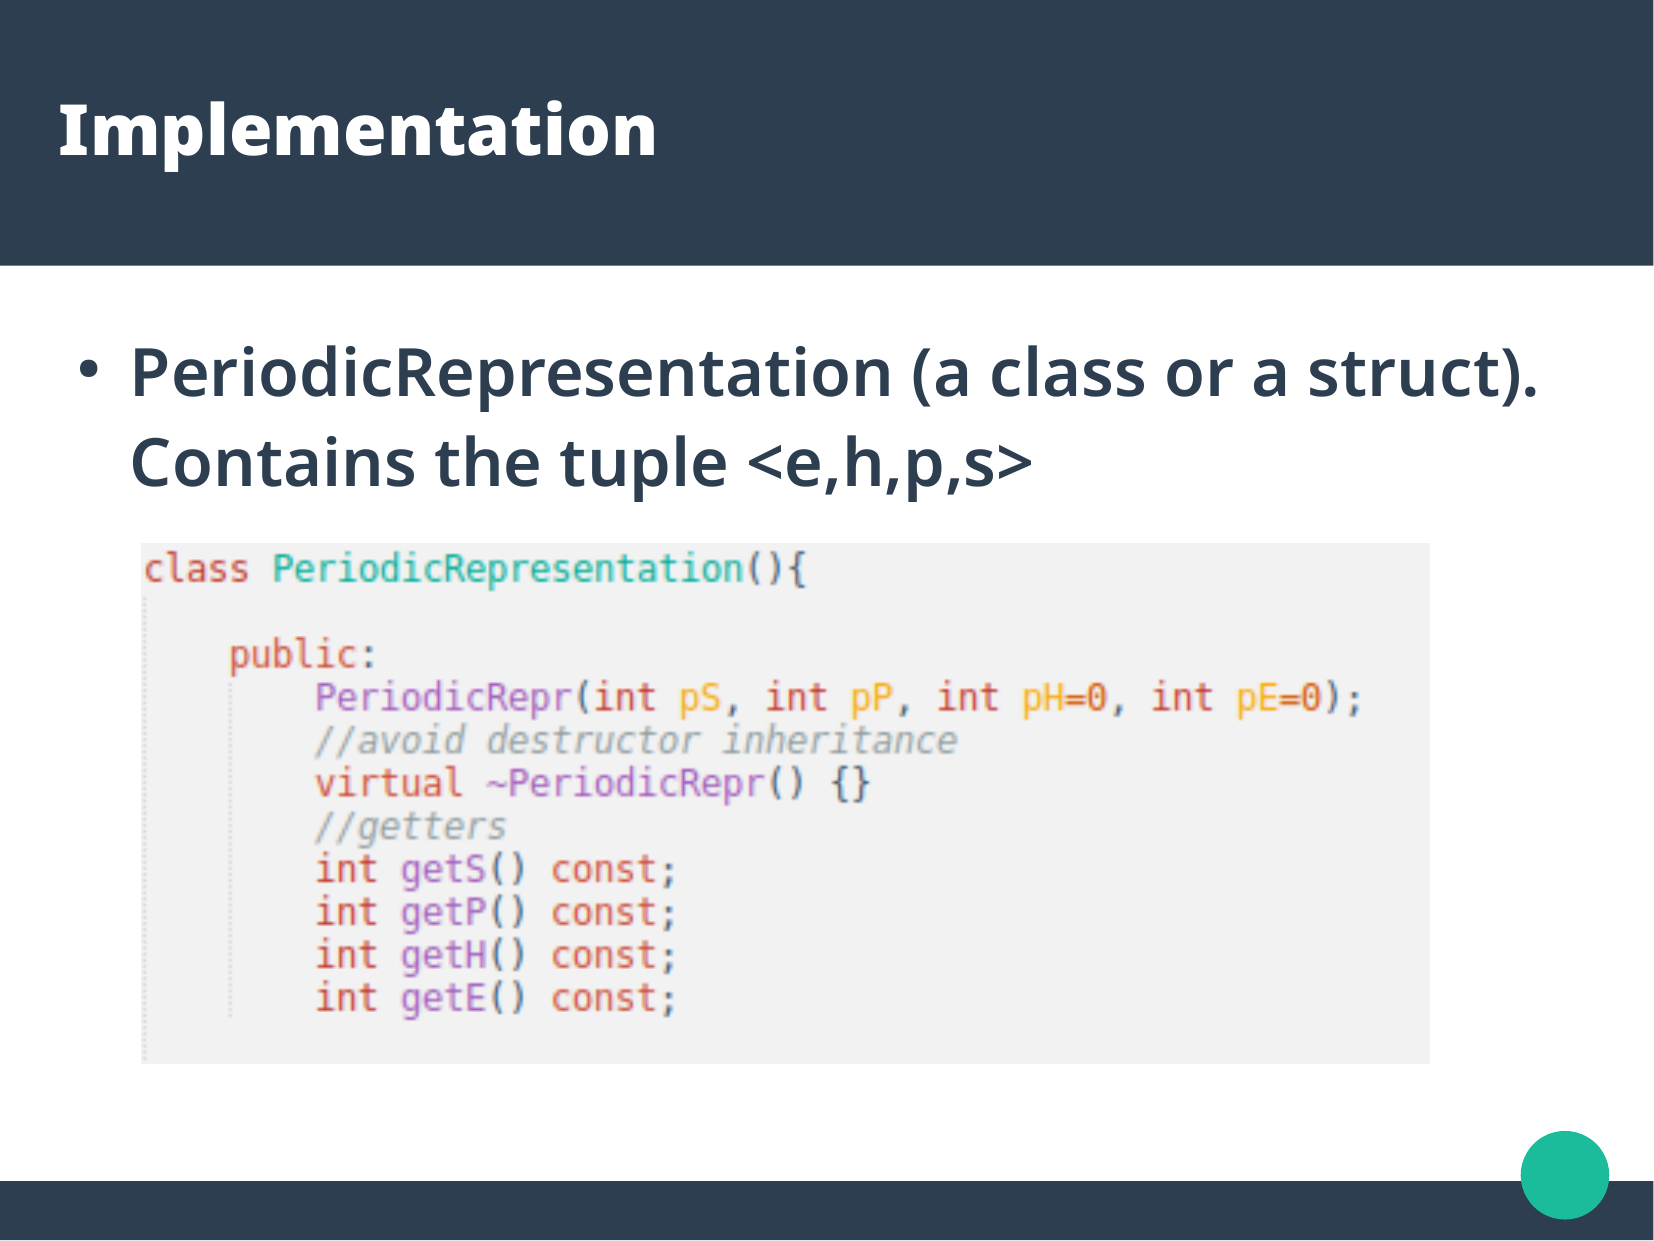

# Implementation
PeriodicRepresentation (a class or a struct). Contains the tuple <e,h,p,s>